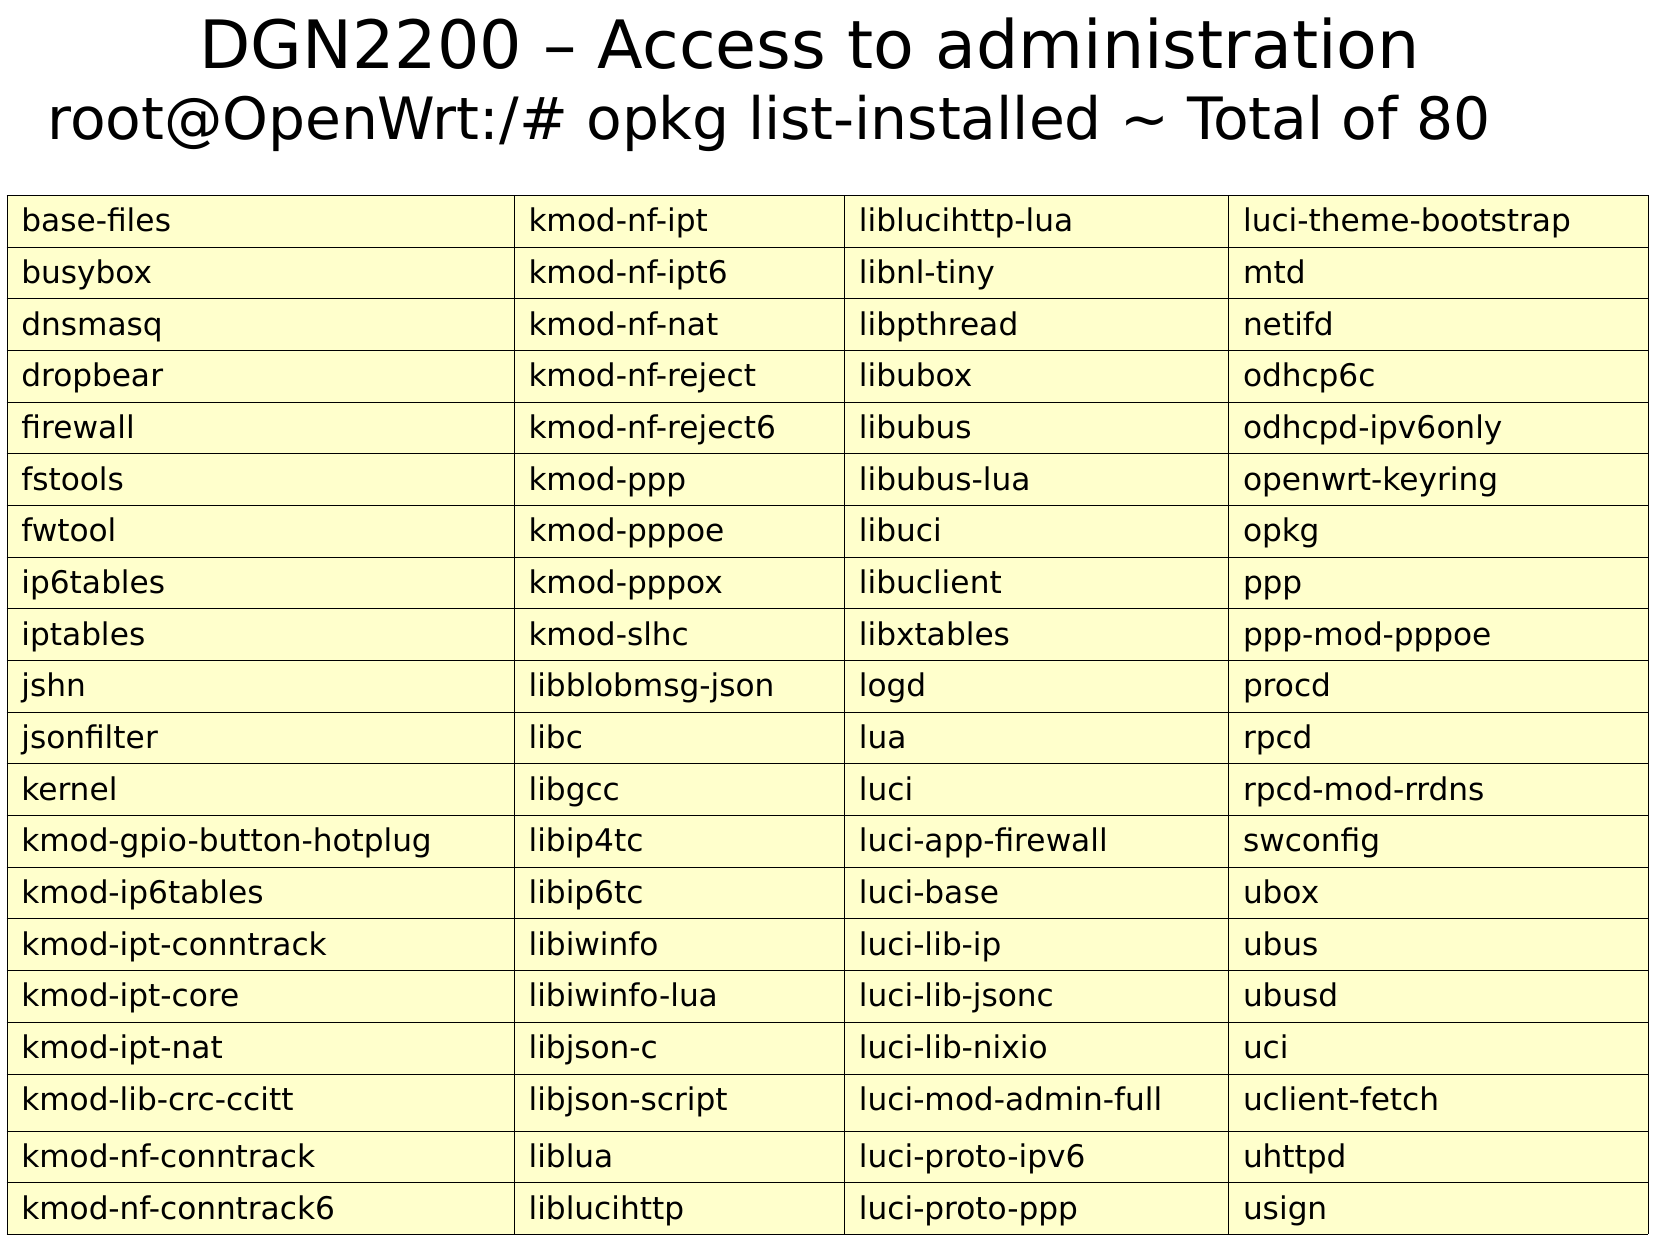

# DGN2200 – Access to administration
root@OpenWrt:/# opkg list-installed ~ Total of 80
| base-files | kmod-nf-ipt | liblucihttp-lua | luci-theme-bootstrap |
| --- | --- | --- | --- |
| busybox | kmod-nf-ipt6 | libnl-tiny | mtd |
| dnsmasq | kmod-nf-nat | libpthread | netifd |
| dropbear | kmod-nf-reject | libubox | odhcp6c |
| firewall | kmod-nf-reject6 | libubus | odhcpd-ipv6only |
| fstools | kmod-ppp | libubus-lua | openwrt-keyring |
| fwtool | kmod-pppoe | libuci | opkg |
| ip6tables | kmod-pppox | libuclient | ppp |
| iptables | kmod-slhc | libxtables | ppp-mod-pppoe |
| jshn | libblobmsg-json | logd | procd |
| jsonfilter | libc | lua | rpcd |
| kernel | libgcc | luci | rpcd-mod-rrdns |
| kmod-gpio-button-hotplug | libip4tc | luci-app-firewall | swconfig |
| kmod-ip6tables | libip6tc | luci-base | ubox |
| kmod-ipt-conntrack | libiwinfo | luci-lib-ip | ubus |
| kmod-ipt-core | libiwinfo-lua | luci-lib-jsonc | ubusd |
| kmod-ipt-nat | libjson-c | luci-lib-nixio | uci |
| kmod-lib-crc-ccitt | libjson-script | luci-mod-admin-full | uclient-fetch |
| kmod-nf-conntrack | liblua | luci-proto-ipv6 | uhttpd |
| kmod-nf-conntrack6 | liblucihttp | luci-proto-ppp | usign |